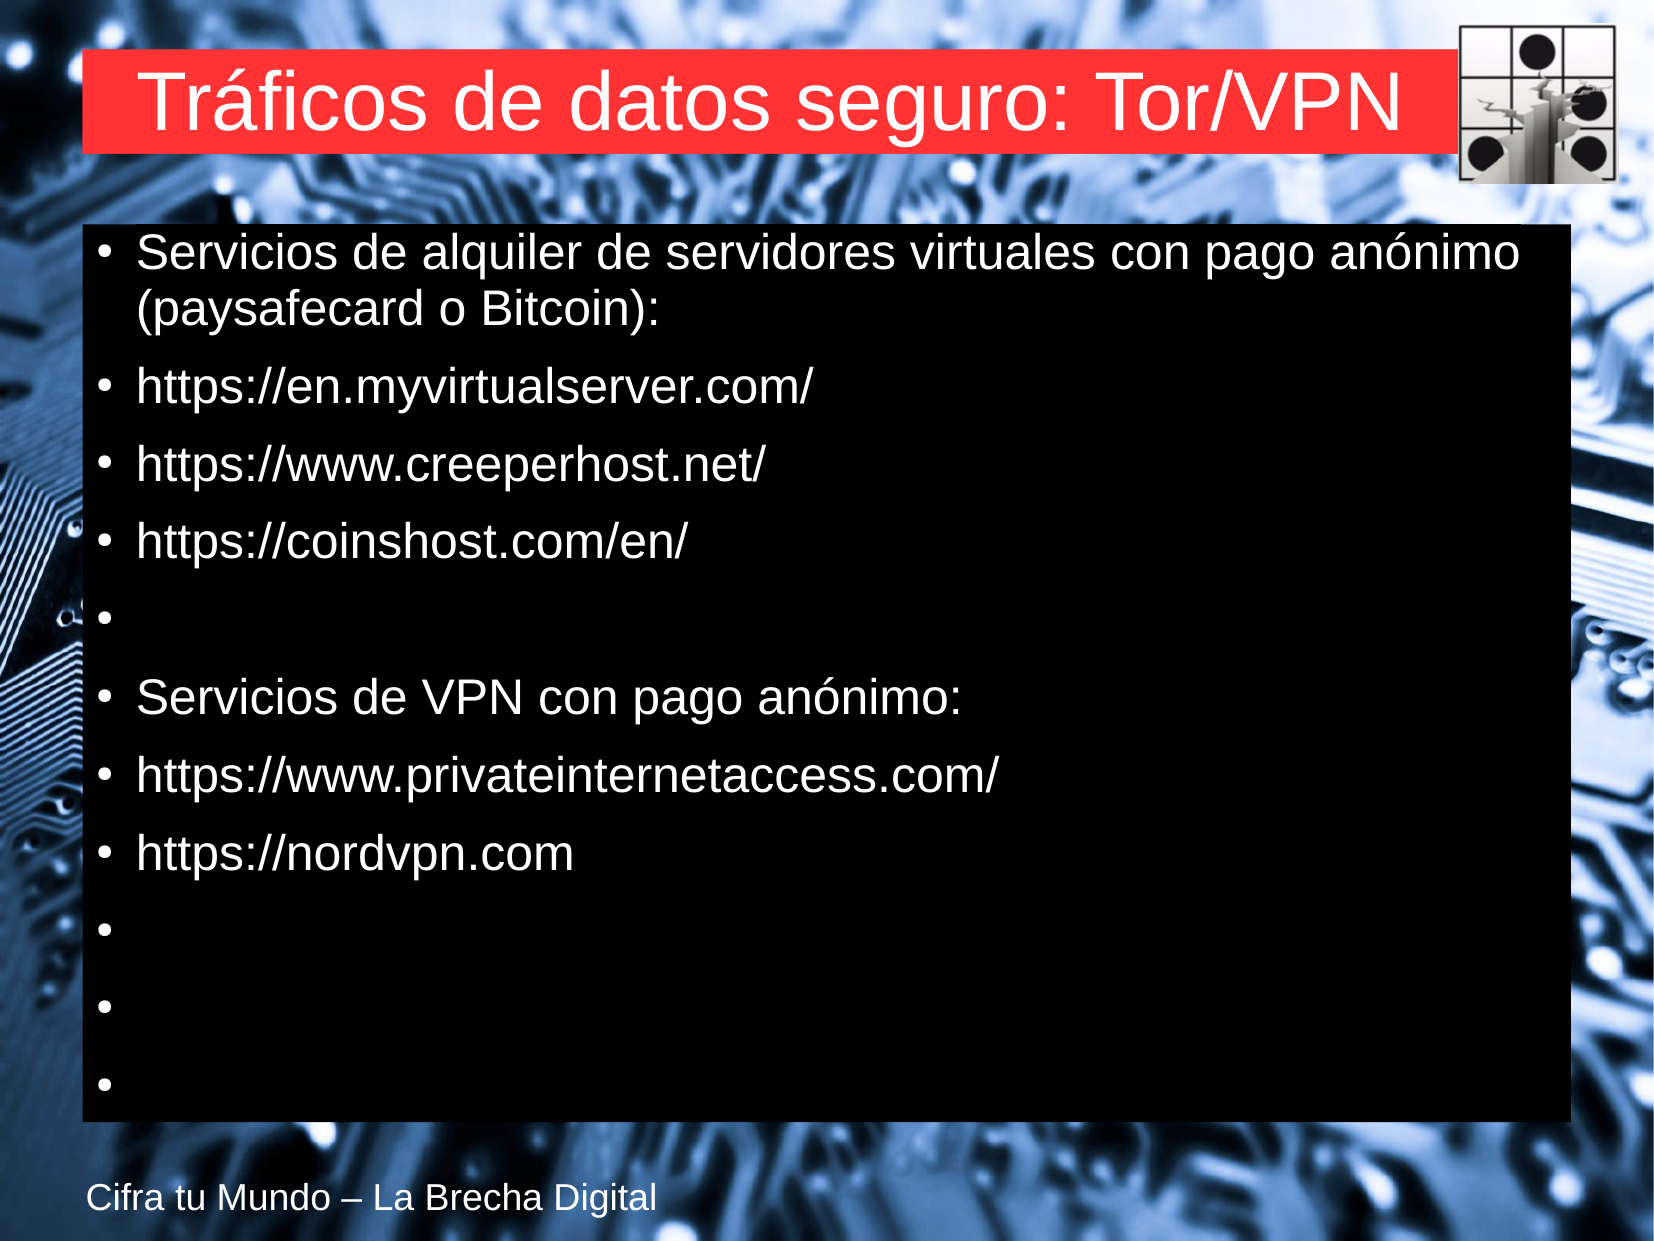

Tráfico de datos seguro con Tor y/o VPN
Tráficos de datos seguro: Tor/VPN
# Servicios de alquiler de servidores virtuales con pago anónimo (paysafecard o Bitcoin):
https://en.myvirtualserver.com/
https://www.creeperhost.net/
https://coinshost.com/en/
Servicios de VPN con pago anónimo:
https://www.privateinternetaccess.com/
https://nordvpn.com
Cifra tu Mundo – La Brecha Digital